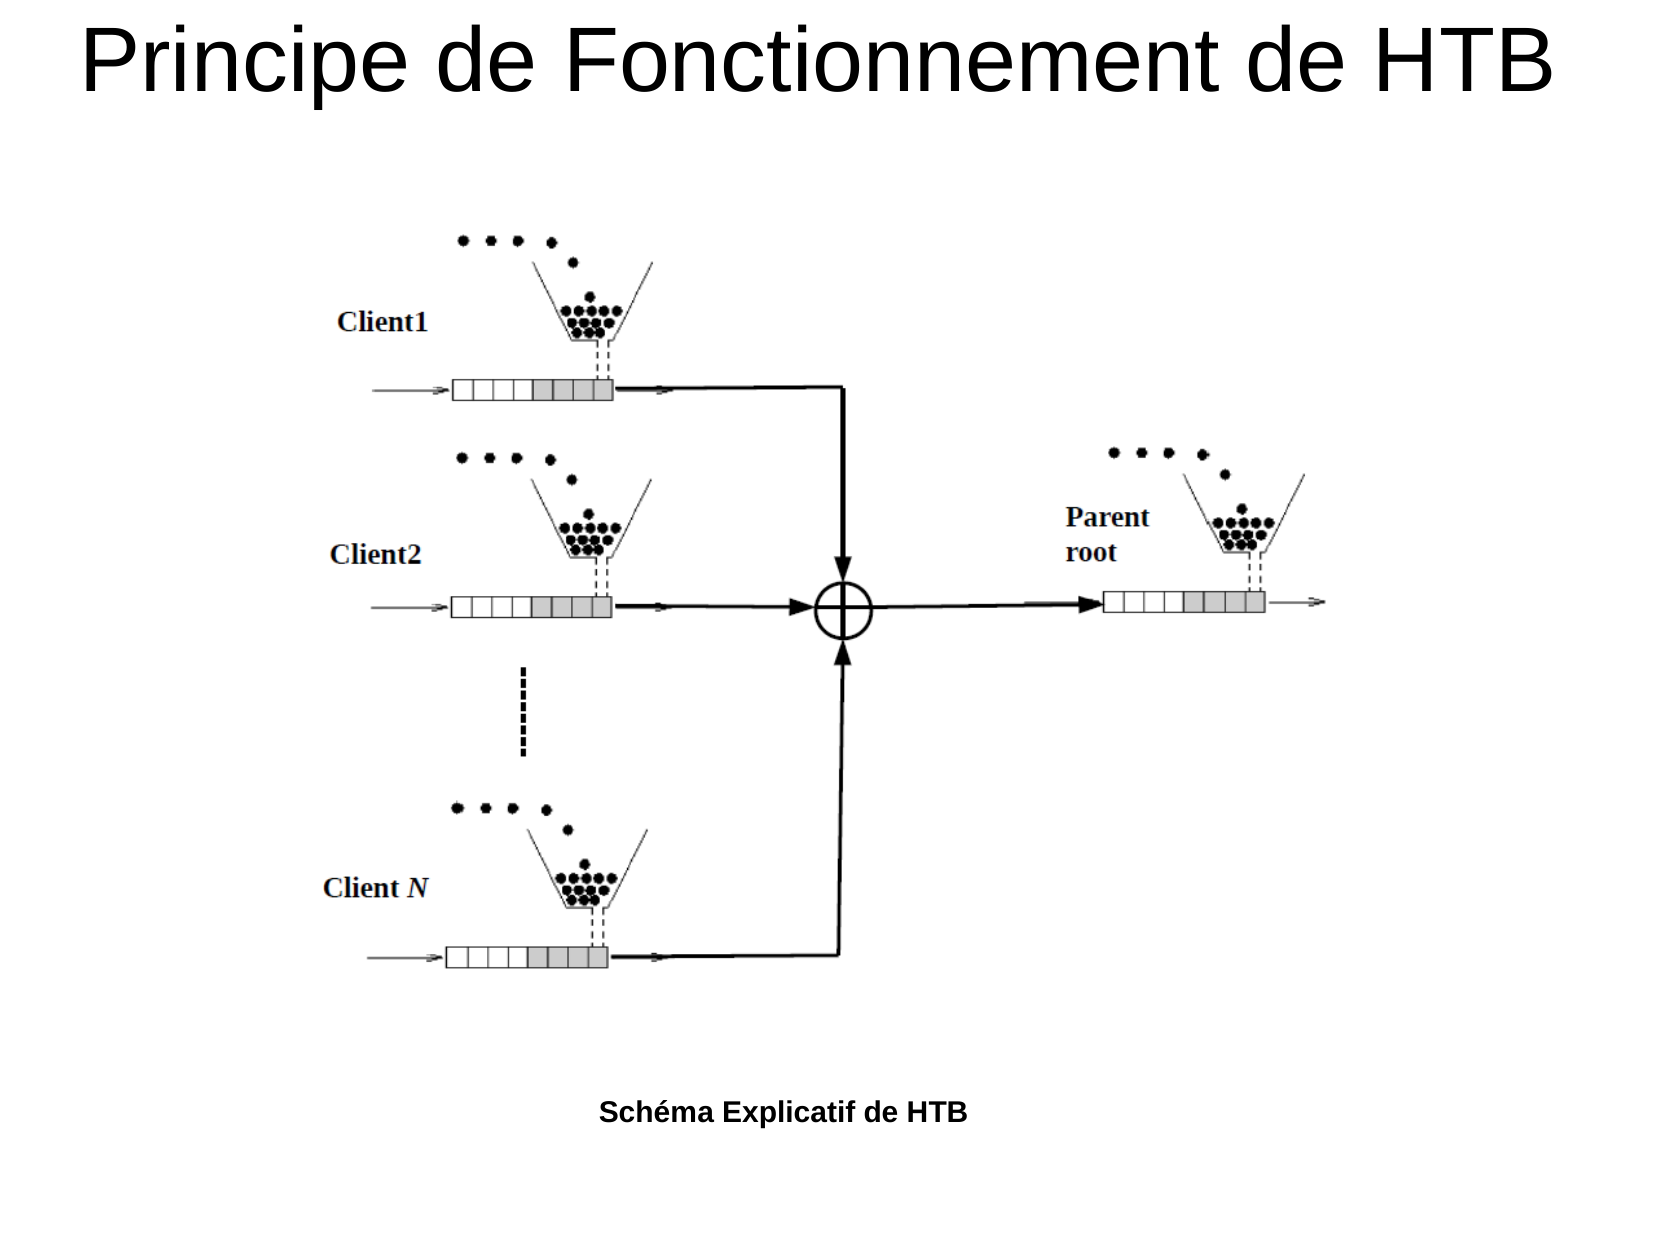

# Principe de Fonctionnement de HTB
Schéma Explicatif de HTB